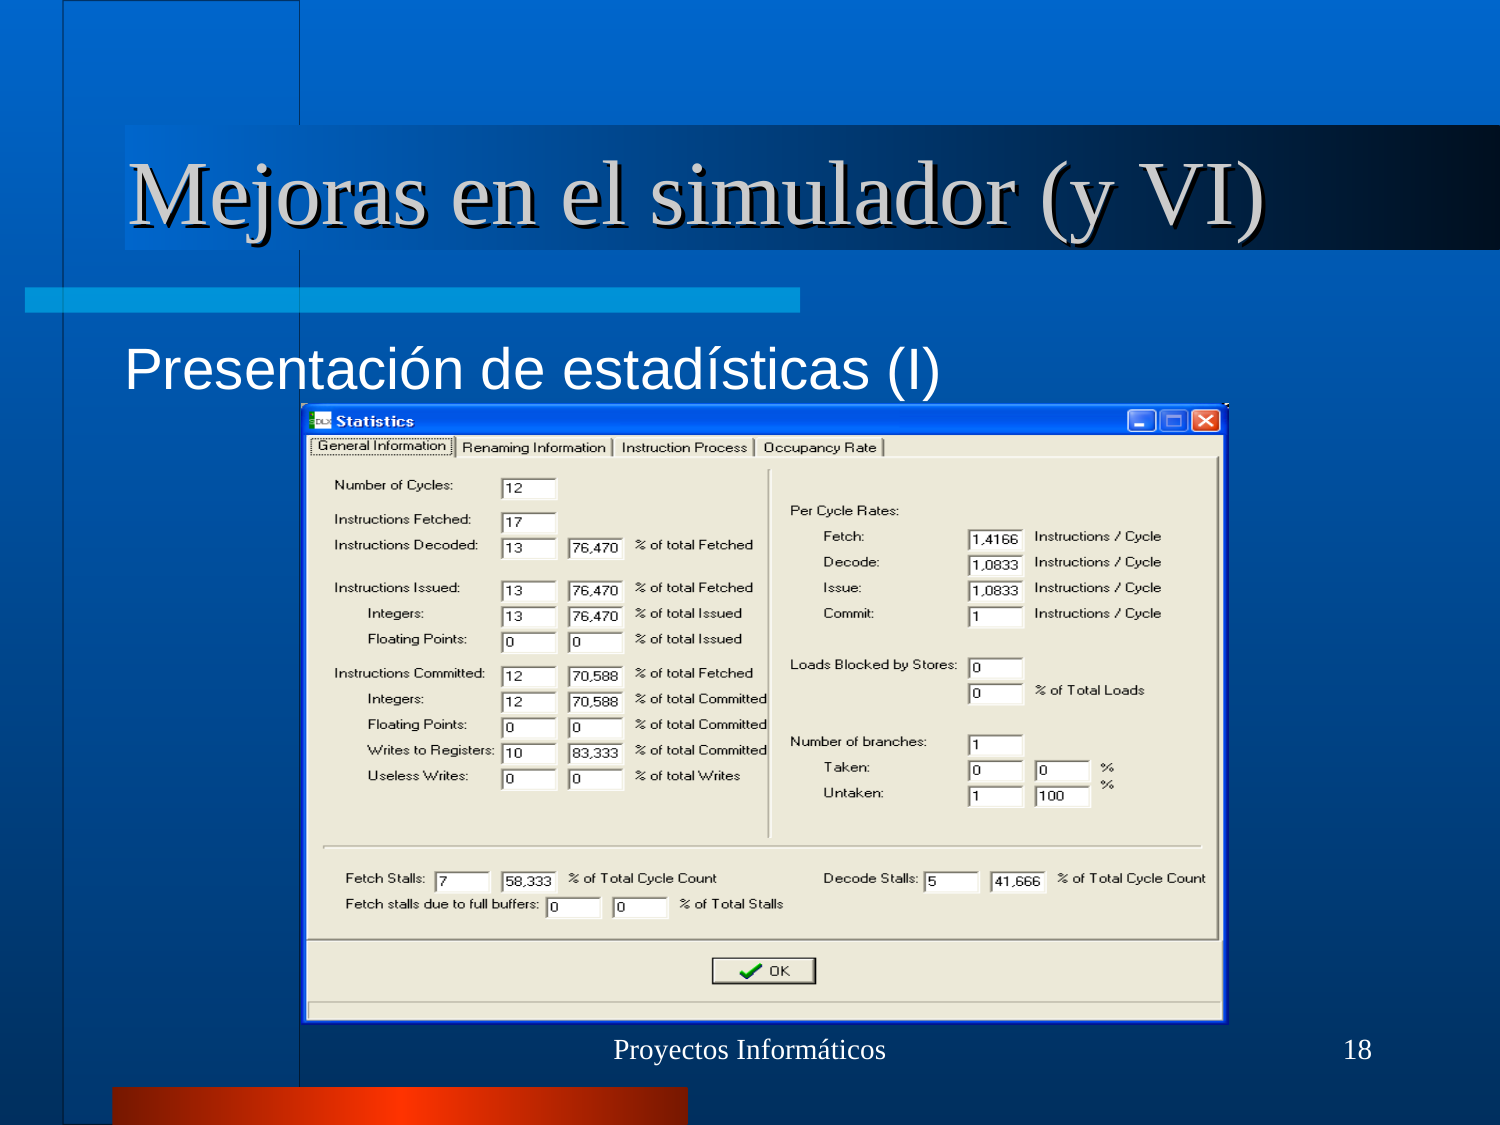

# Mejoras en el simulador (y VI)
Presentación de estadísticas (I)
Proyectos Informáticos
18